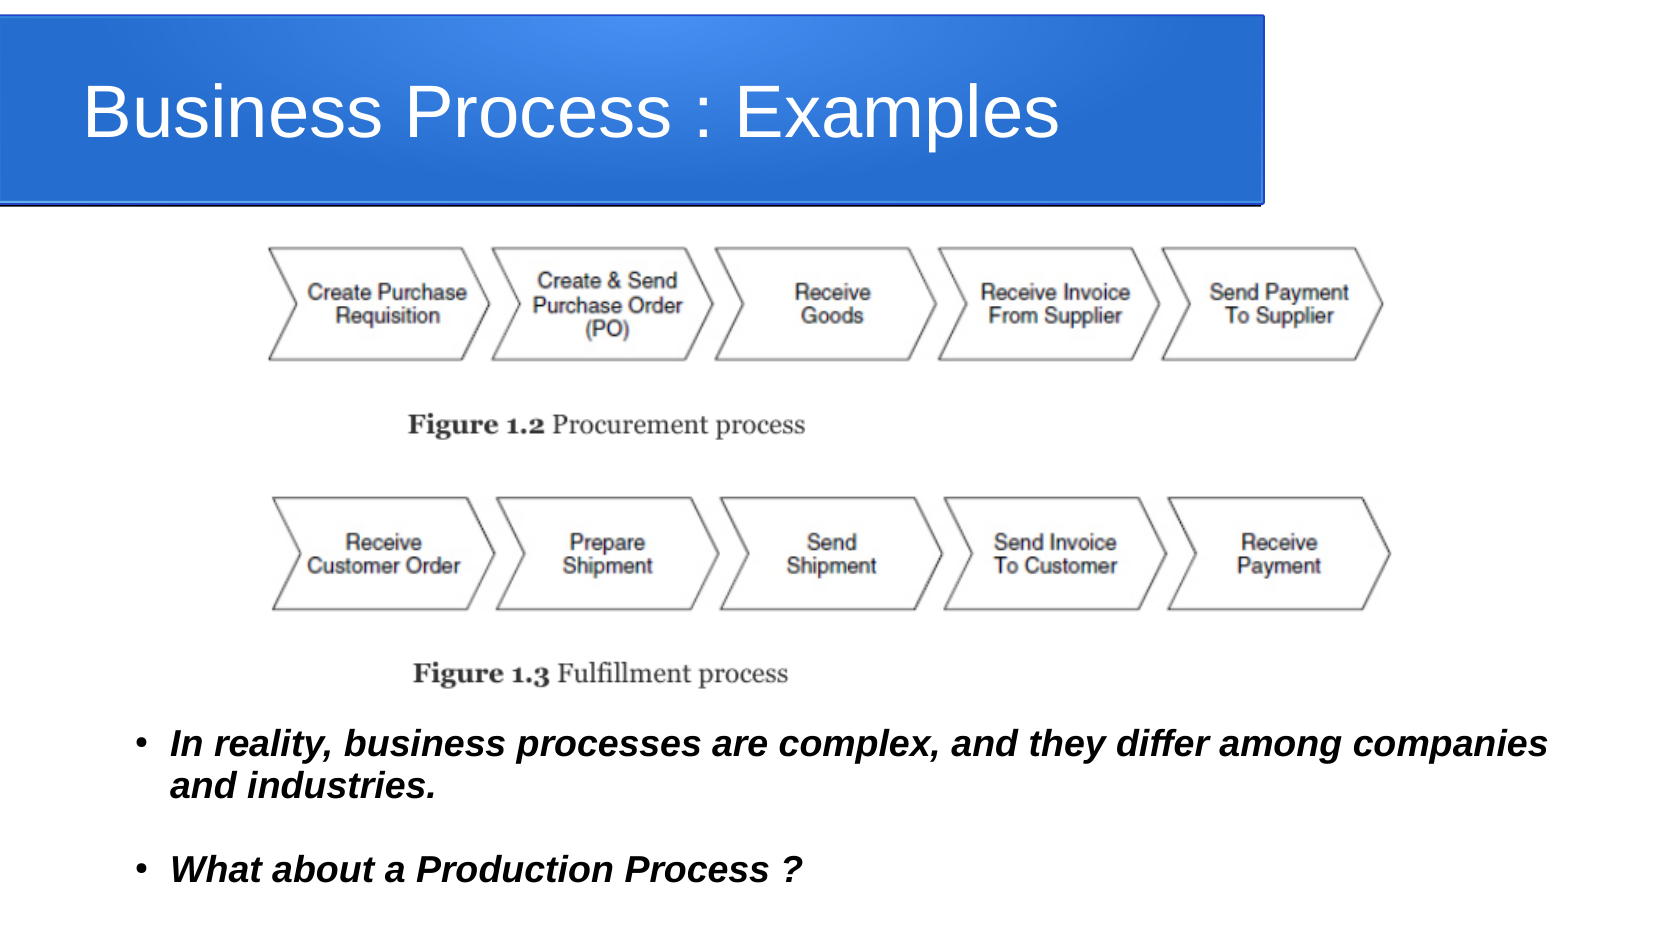

# Business Process : Examples
In reality, business processes are complex, and they differ among companies and industries.
What about a Production Process ?